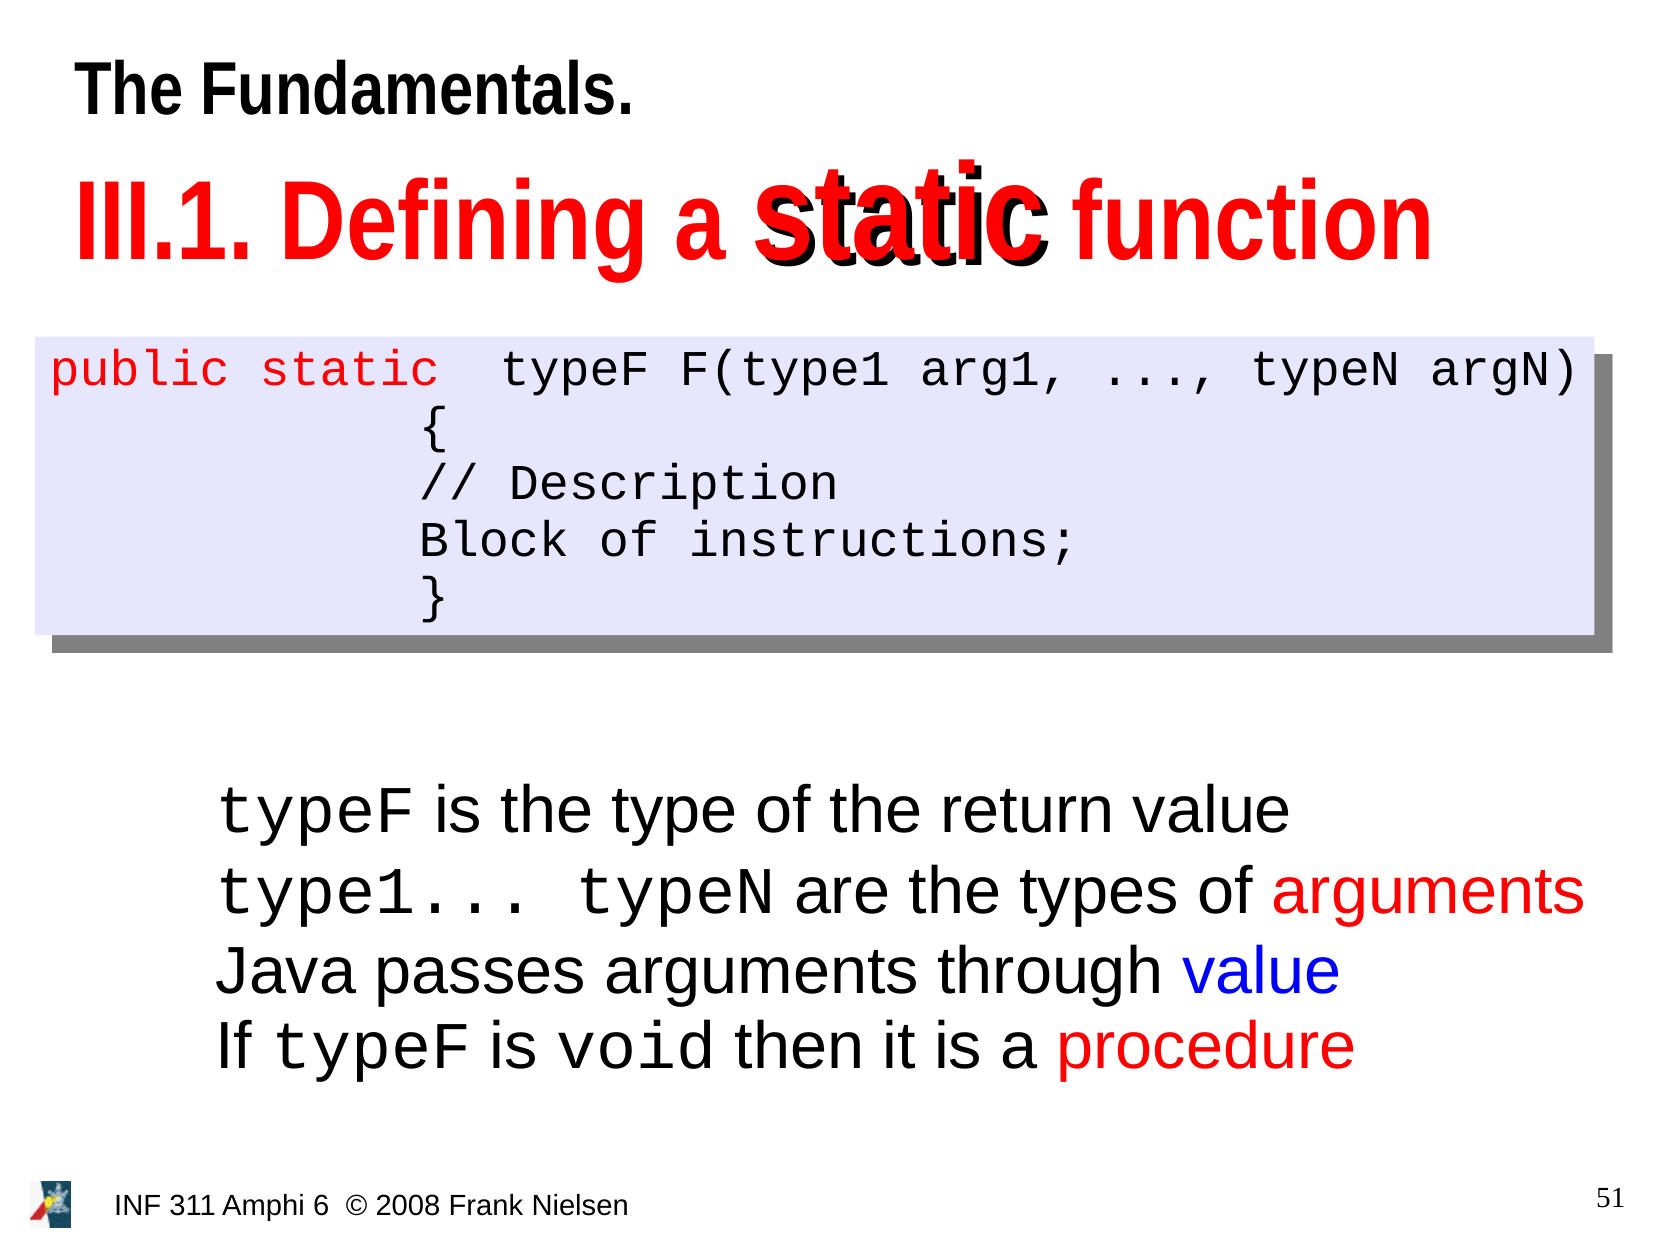

The Fundamentals.
III.1. Defining a static function
public static typeF F(type1 arg1, ..., typeN argN)
					{
					// Description
					Block of instructions;
					}
 typeF is the type of the return value
 type1... typeN are the types of arguments
 Java passes arguments through value
 If typeF is void then it is a procedure